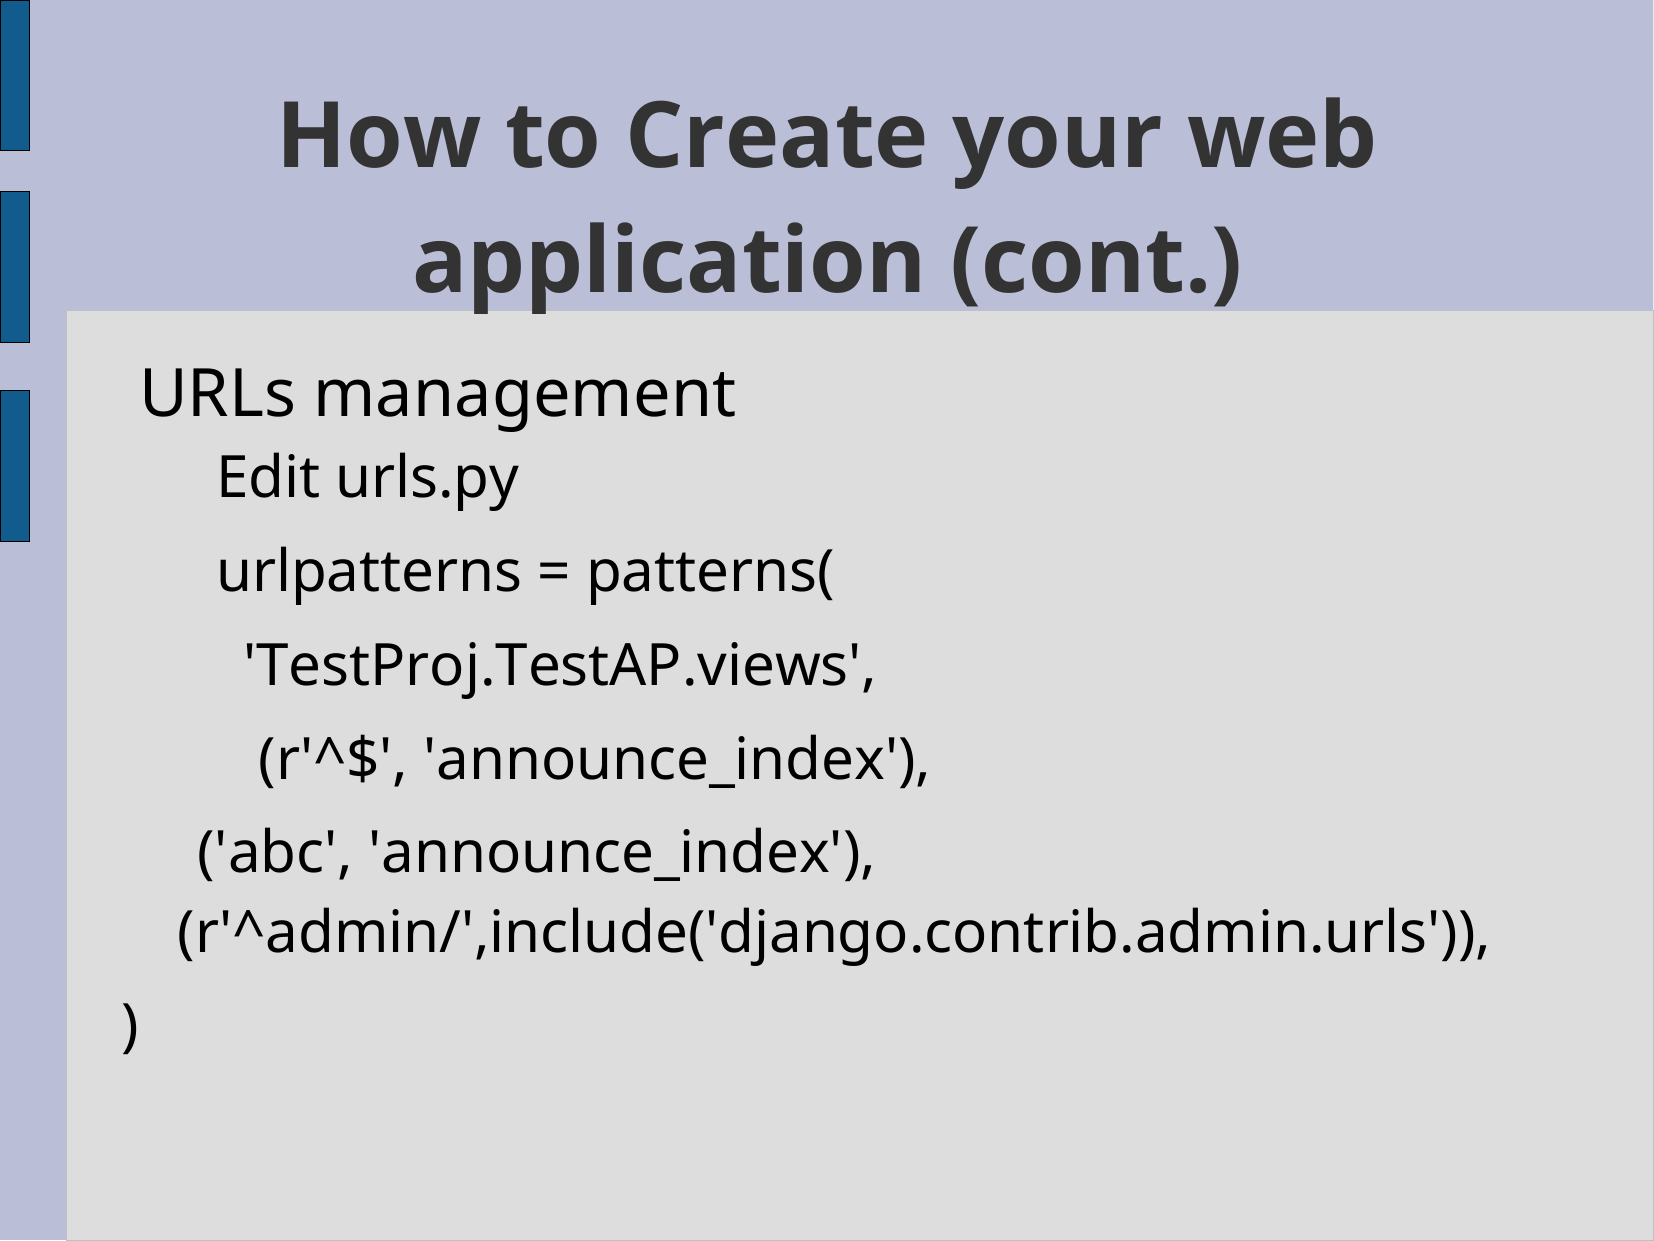

# How to Create your web application (cont.)
URLs management
Edit urls.py
urlpatterns = patterns(
 'TestProj.TestAP.views',
 (r'^$', 'announce_index'),
 ('abc', 'announce_index'), (r'^admin/',include('django.contrib.admin.urls')),
)